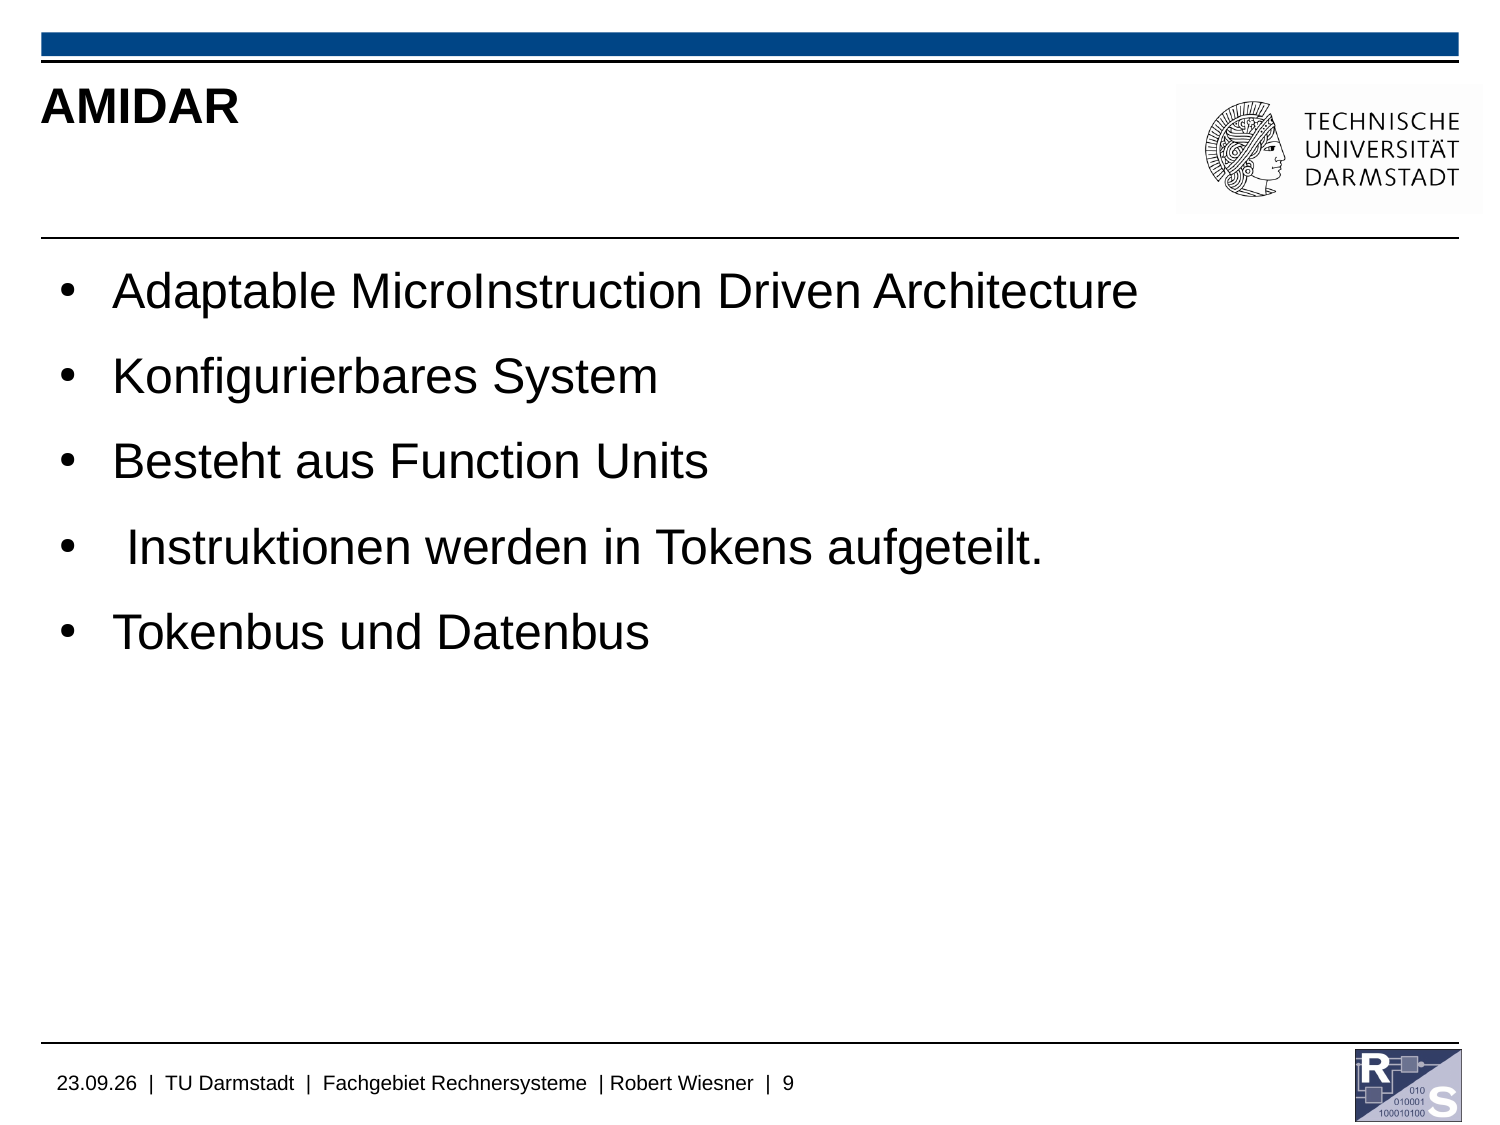

# AMIDAR
Adaptable MicroInstruction Driven Architecture
Konfigurierbares System
Besteht aus Function Units
 Instruktionen werden in Tokens aufgeteilt.
Tokenbus und Datenbus